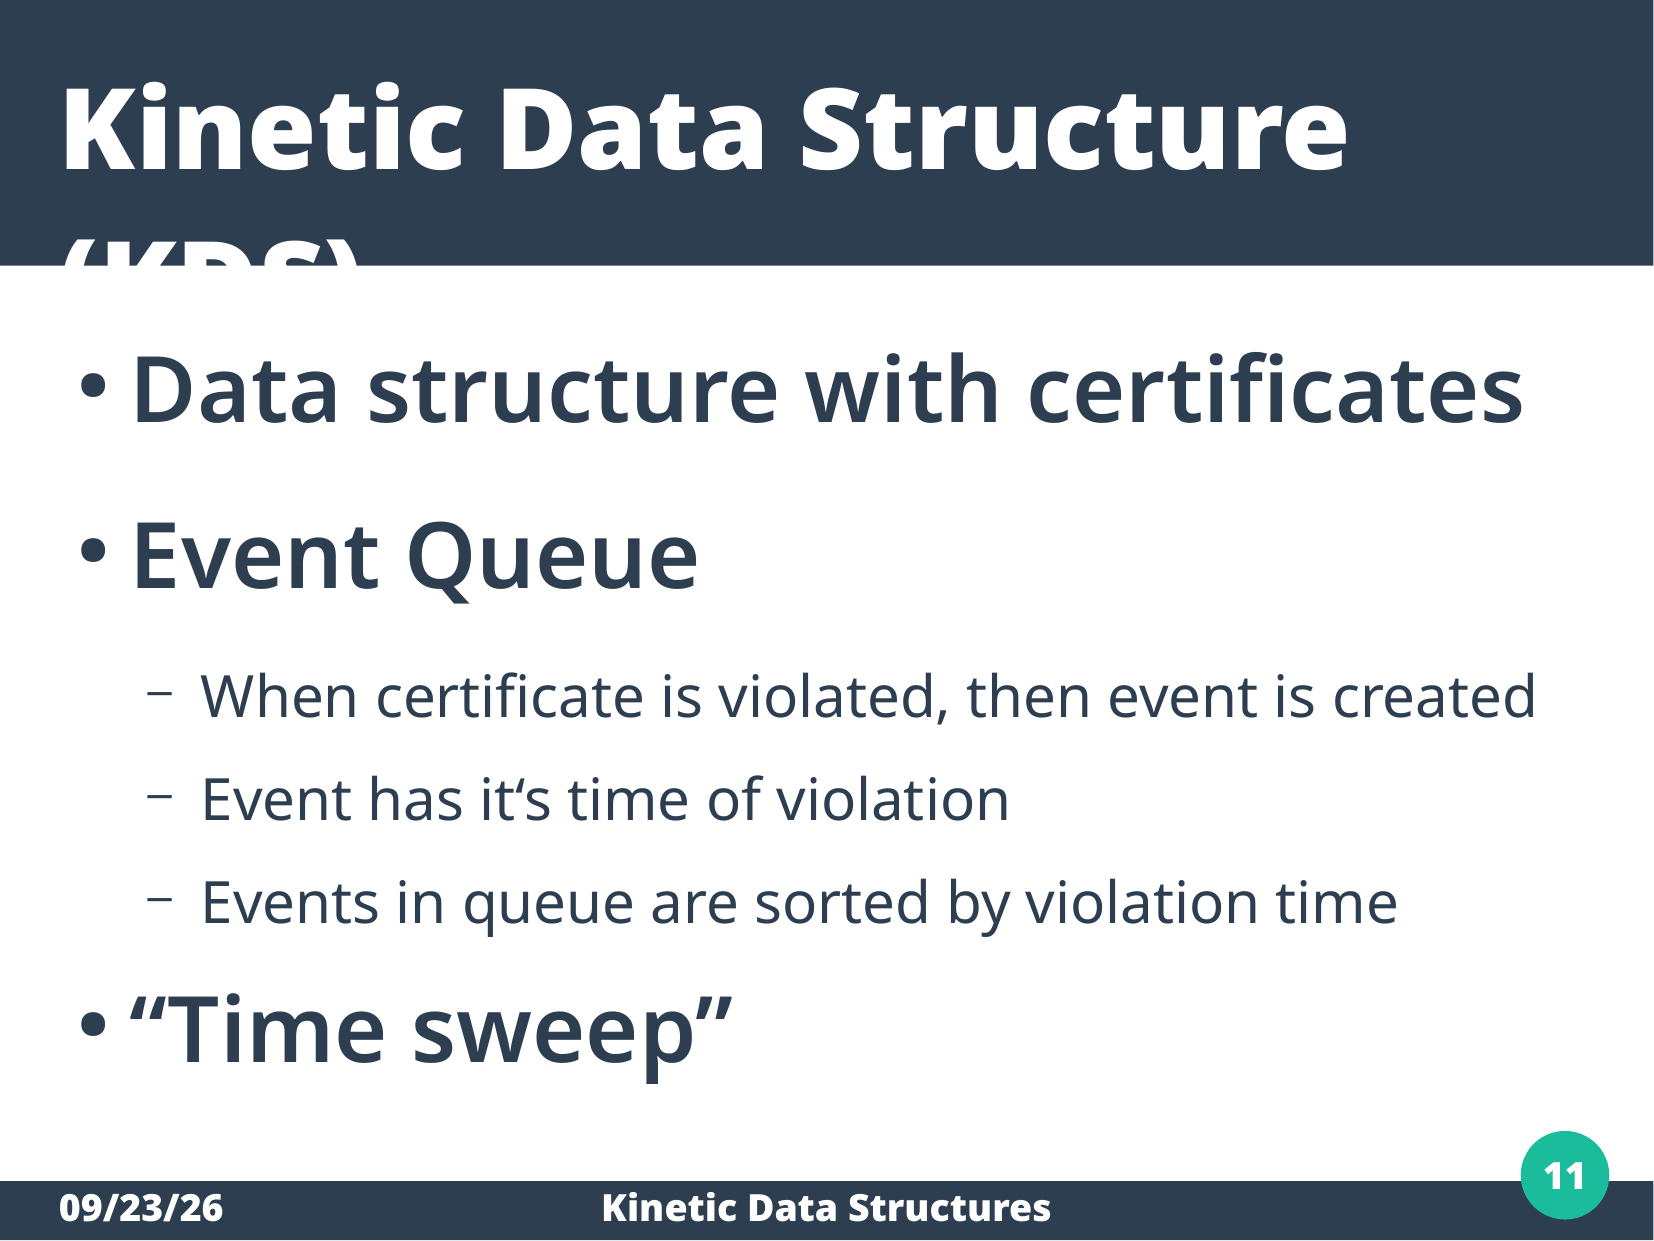

# Kinetic Data Structure (KDS)
Data structure with certificates
Event Queue
When certificate is violated, then event is created
Event has it‘s time of violation
Events in queue are sorted by violation time
“Time sweep”
11
Kinetic Data Structures